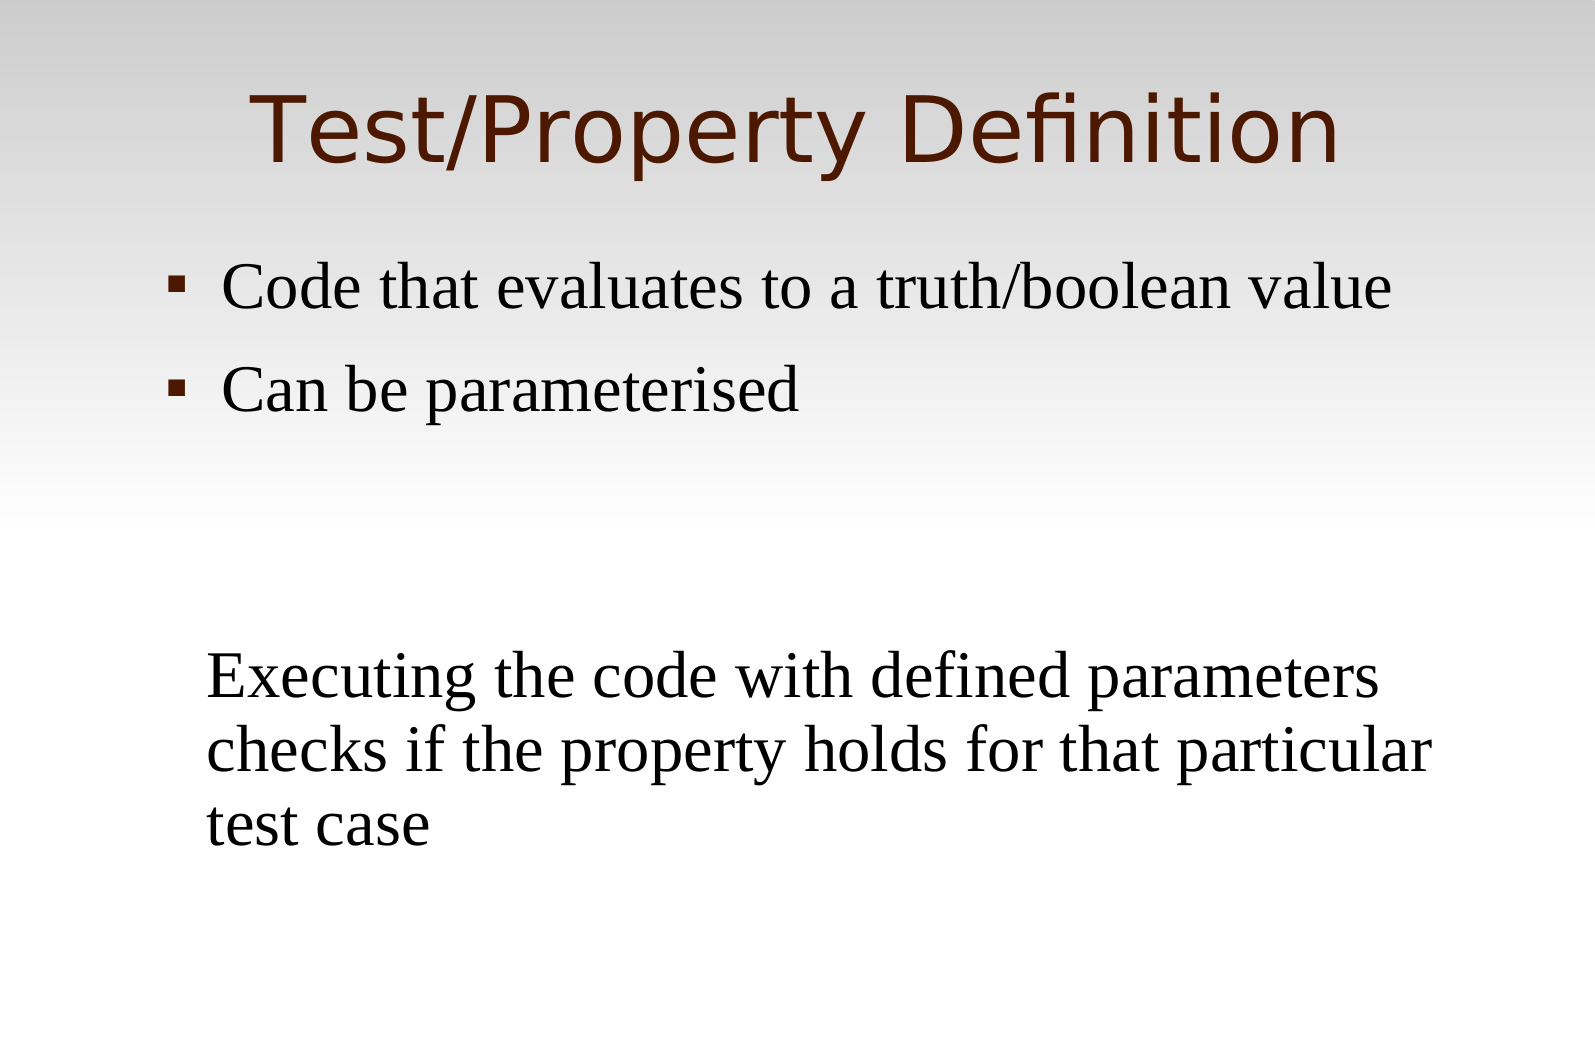

# Test/Property Definition
Code that evaluates to a truth/boolean value
Can be parameterised
Executing the code with defined parameters checks if the property holds for that particular test case